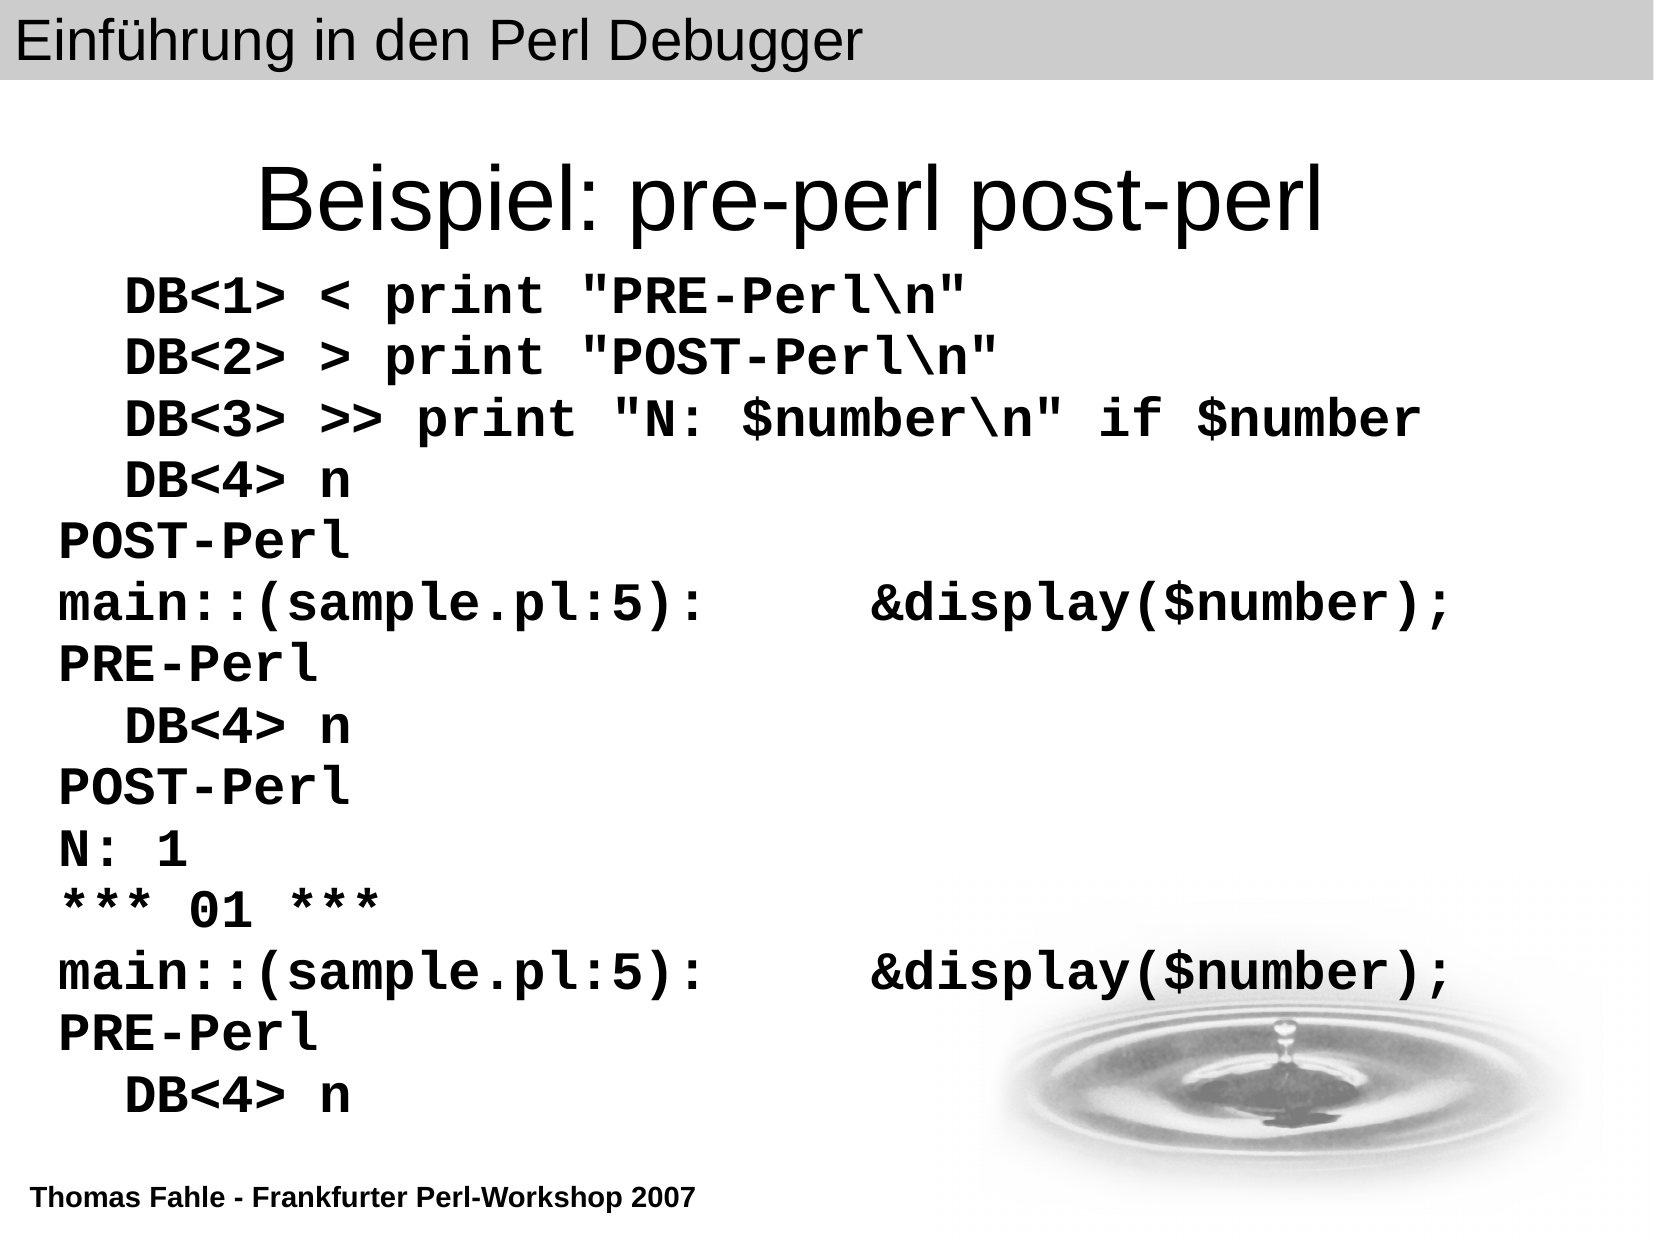

# Beispiel: pre-perl post-perl
 DB<1> < print "PRE-Perl\n"
 DB<2> > print "POST-Perl\n"
 DB<3> >> print "N: $number\n" if $number
 DB<4> n
POST-Perl
main::(sample.pl:5): &display($number);
PRE-Perl
 DB<4> n
POST-Perl
N: 1
*** 01 ***
main::(sample.pl:5): &display($number);
PRE-Perl
 DB<4> n